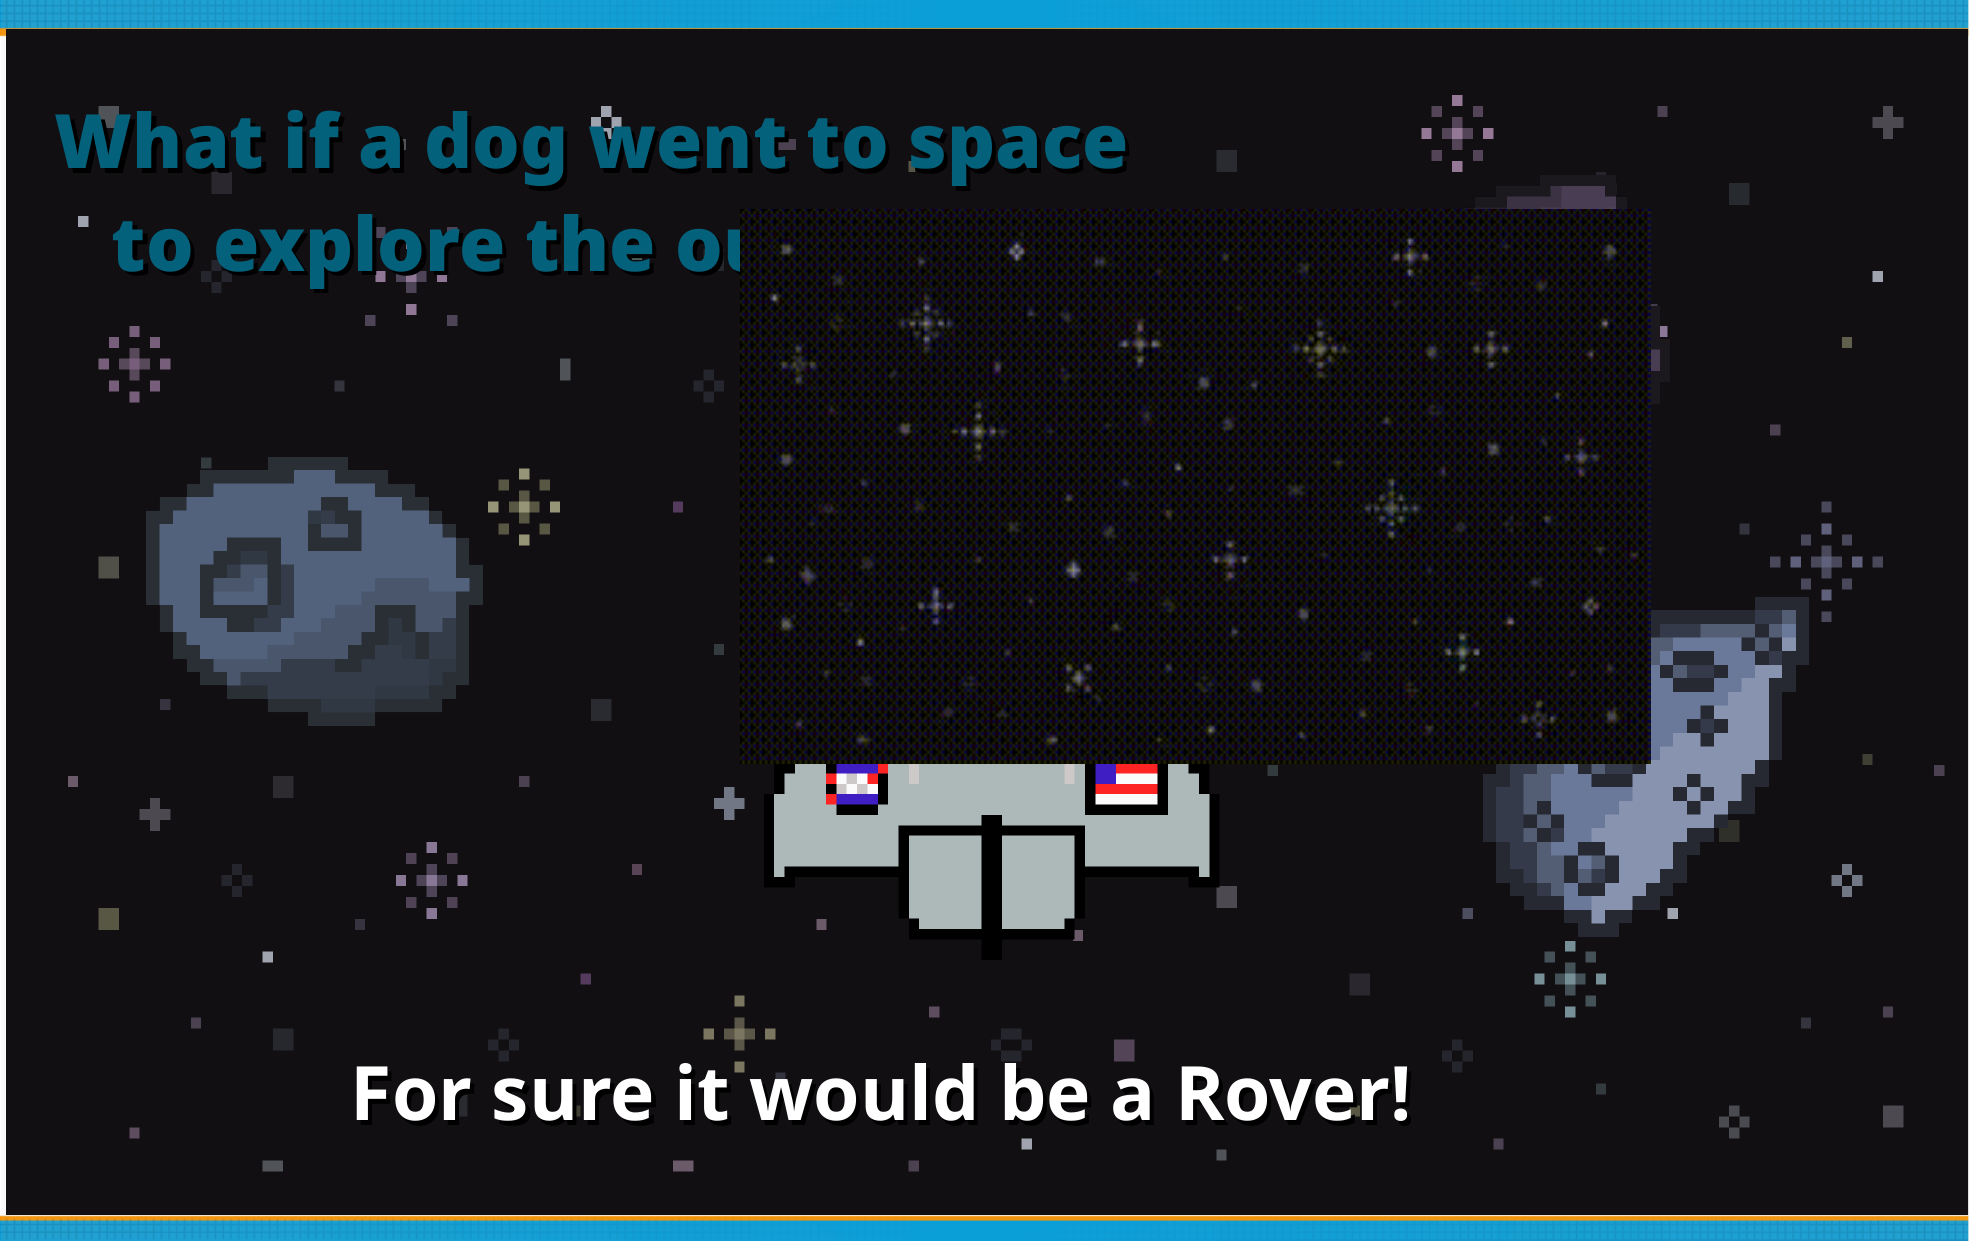

#
What if a dog went to space to explore the outer life?
For sure it would be a Rover!